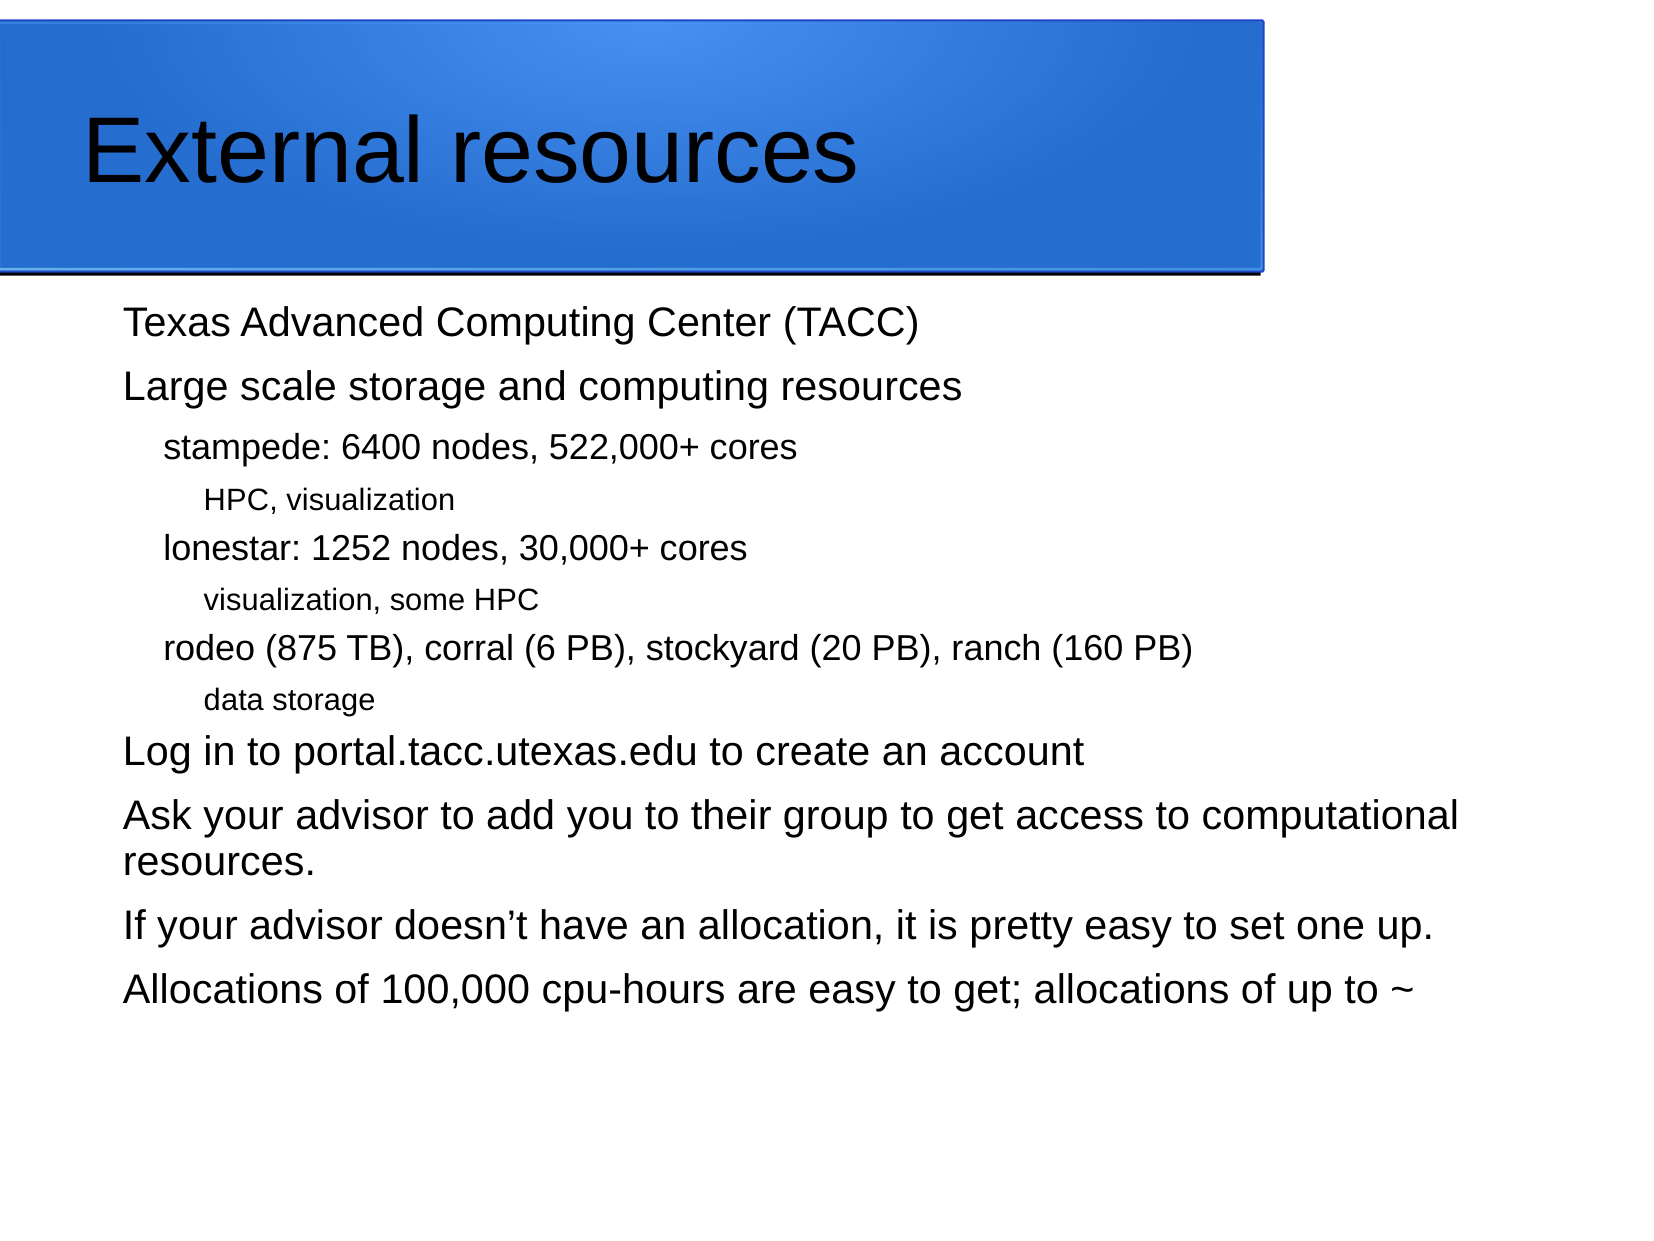

# External resources
Texas Advanced Computing Center (TACC)
Large scale storage and computing resources
stampede: 6400 nodes, 522,000+ cores
HPC, visualization
lonestar: 1252 nodes, 30,000+ cores
visualization, some HPC
rodeo (875 TB), corral (6 PB), stockyard (20 PB), ranch (160 PB)
data storage
Log in to portal.tacc.utexas.edu to create an account
Ask your advisor to add you to their group to get access to computational resources.
If your advisor doesn’t have an allocation, it is pretty easy to set one up.
Allocations of 100,000 cpu-hours are easy to get; allocations of up to ~